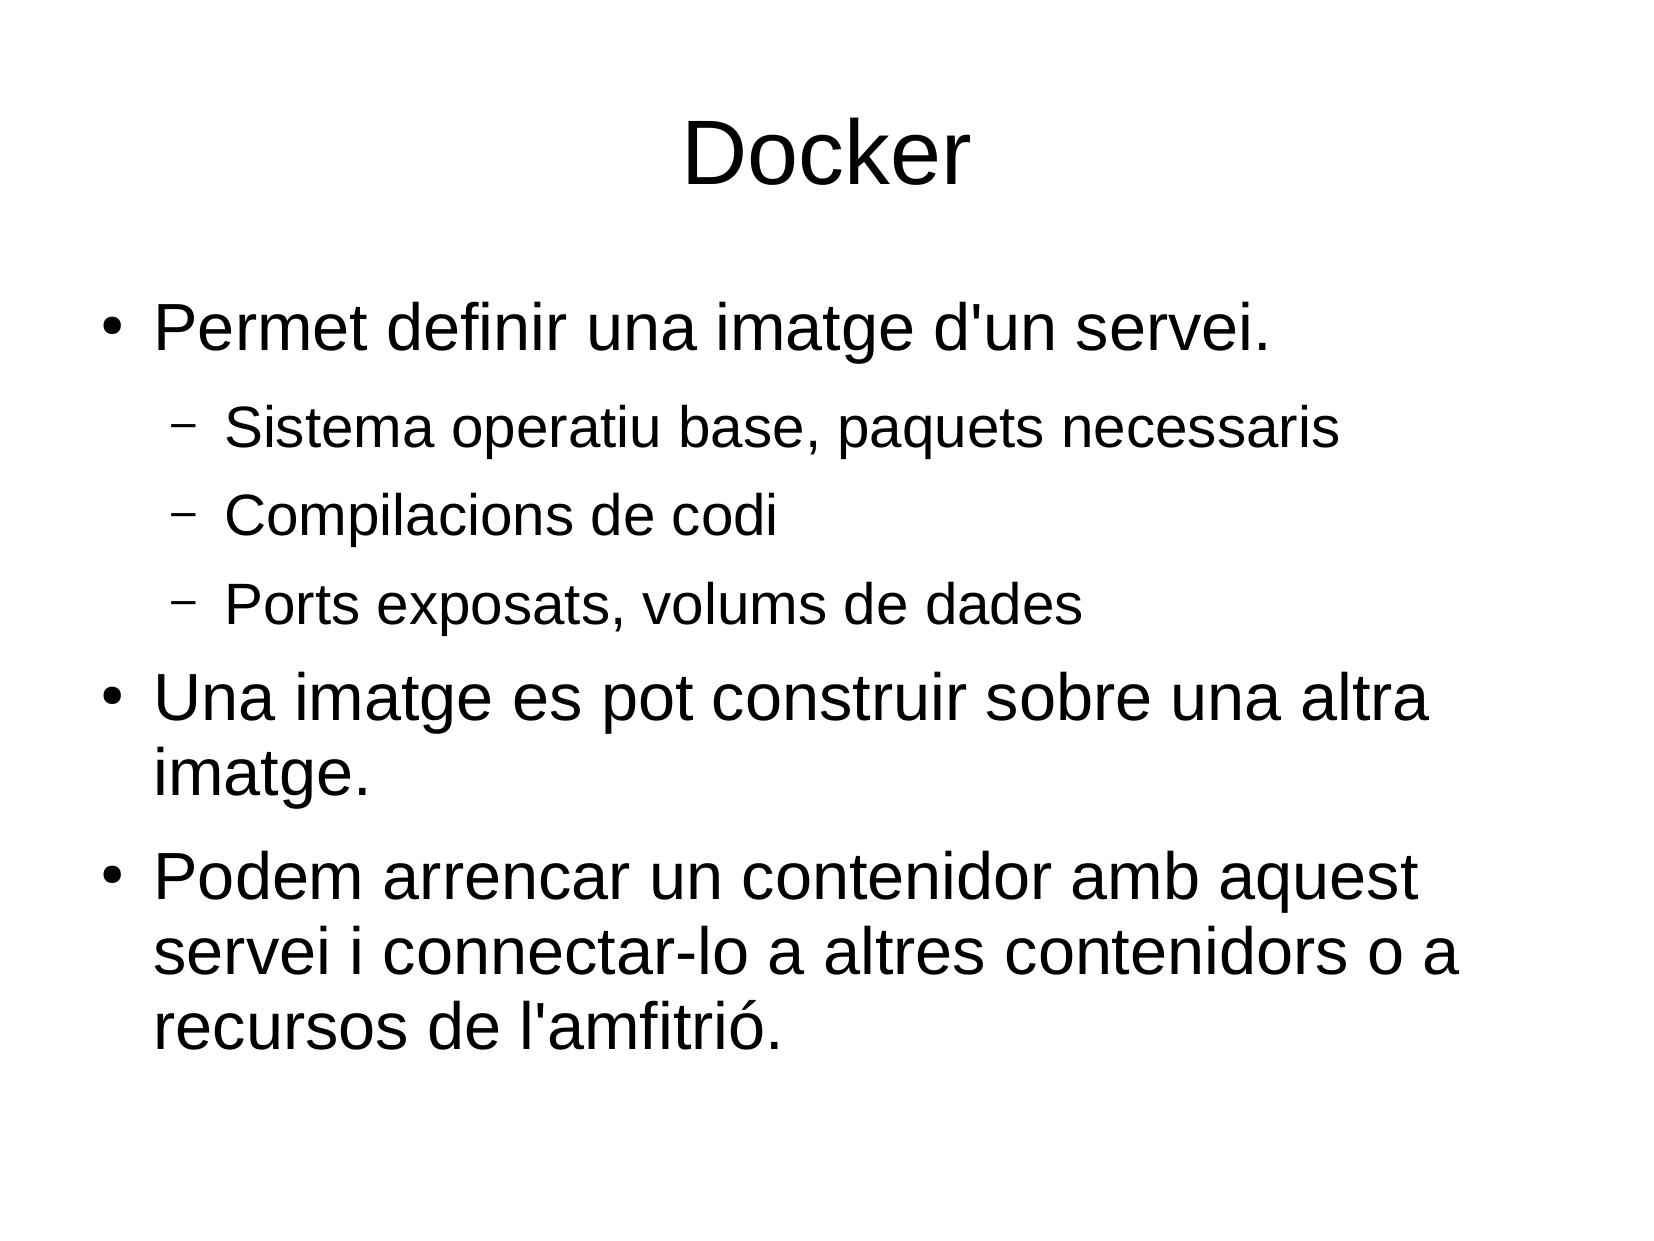

# Docker
Permet definir una imatge d'un servei.
Sistema operatiu base, paquets necessaris
Compilacions de codi
Ports exposats, volums de dades
Una imatge es pot construir sobre una altra imatge.
Podem arrencar un contenidor amb aquest servei i connectar-lo a altres contenidors o a recursos de l'amfitrió.